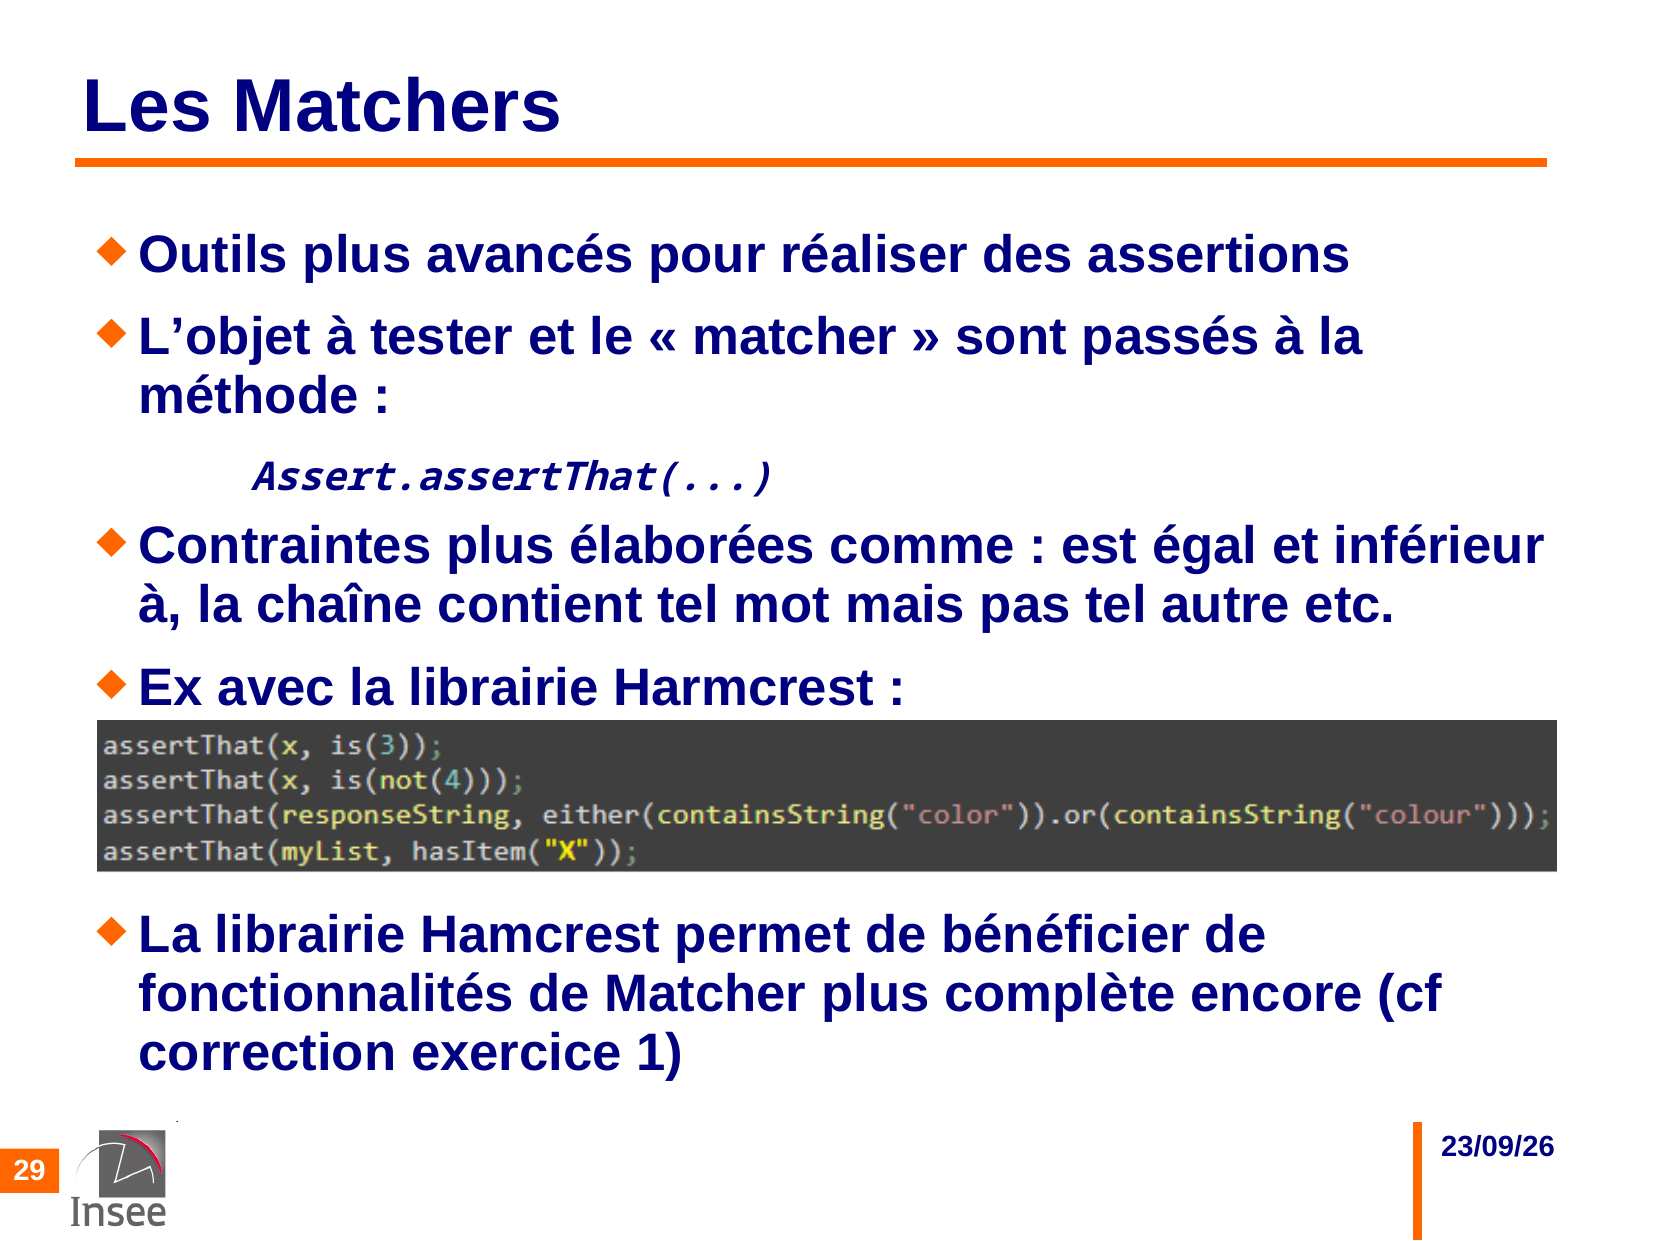

# Les Matchers
Outils plus avancés pour réaliser des assertions
L’objet à tester et le « matcher » sont passés à la méthode :
Assert.assertThat(...)
Contraintes plus élaborées comme : est égal et inférieur à, la chaîne contient tel mot mais pas tel autre etc.
Ex avec la librairie Harmcrest :
La librairie Hamcrest permet de bénéficier de fonctionnalités de Matcher plus complète encore (cf correction exercice 1)
29